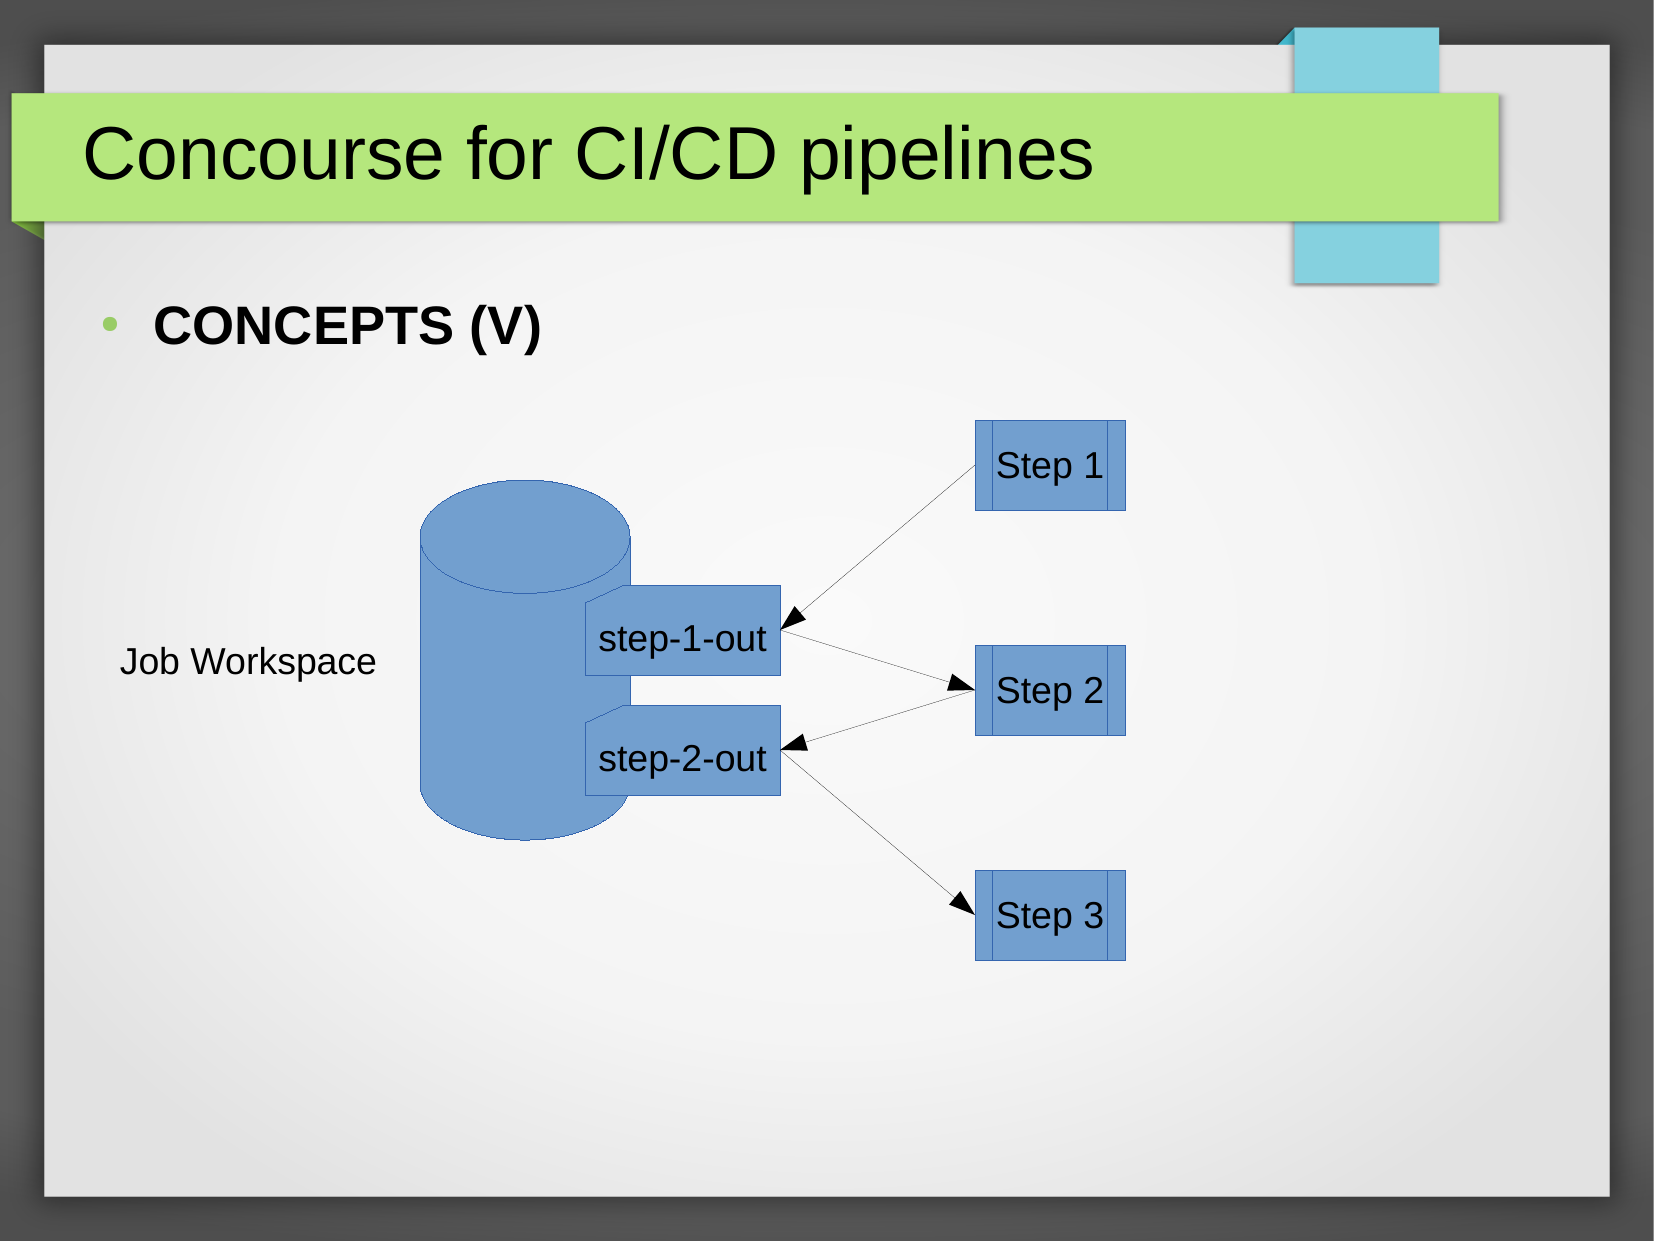

# Concourse for CI/CD pipelines
CONCEPTS (V)
Step 1
step-1-out
Job Workspace
Step 2
step-2-out
Step 3